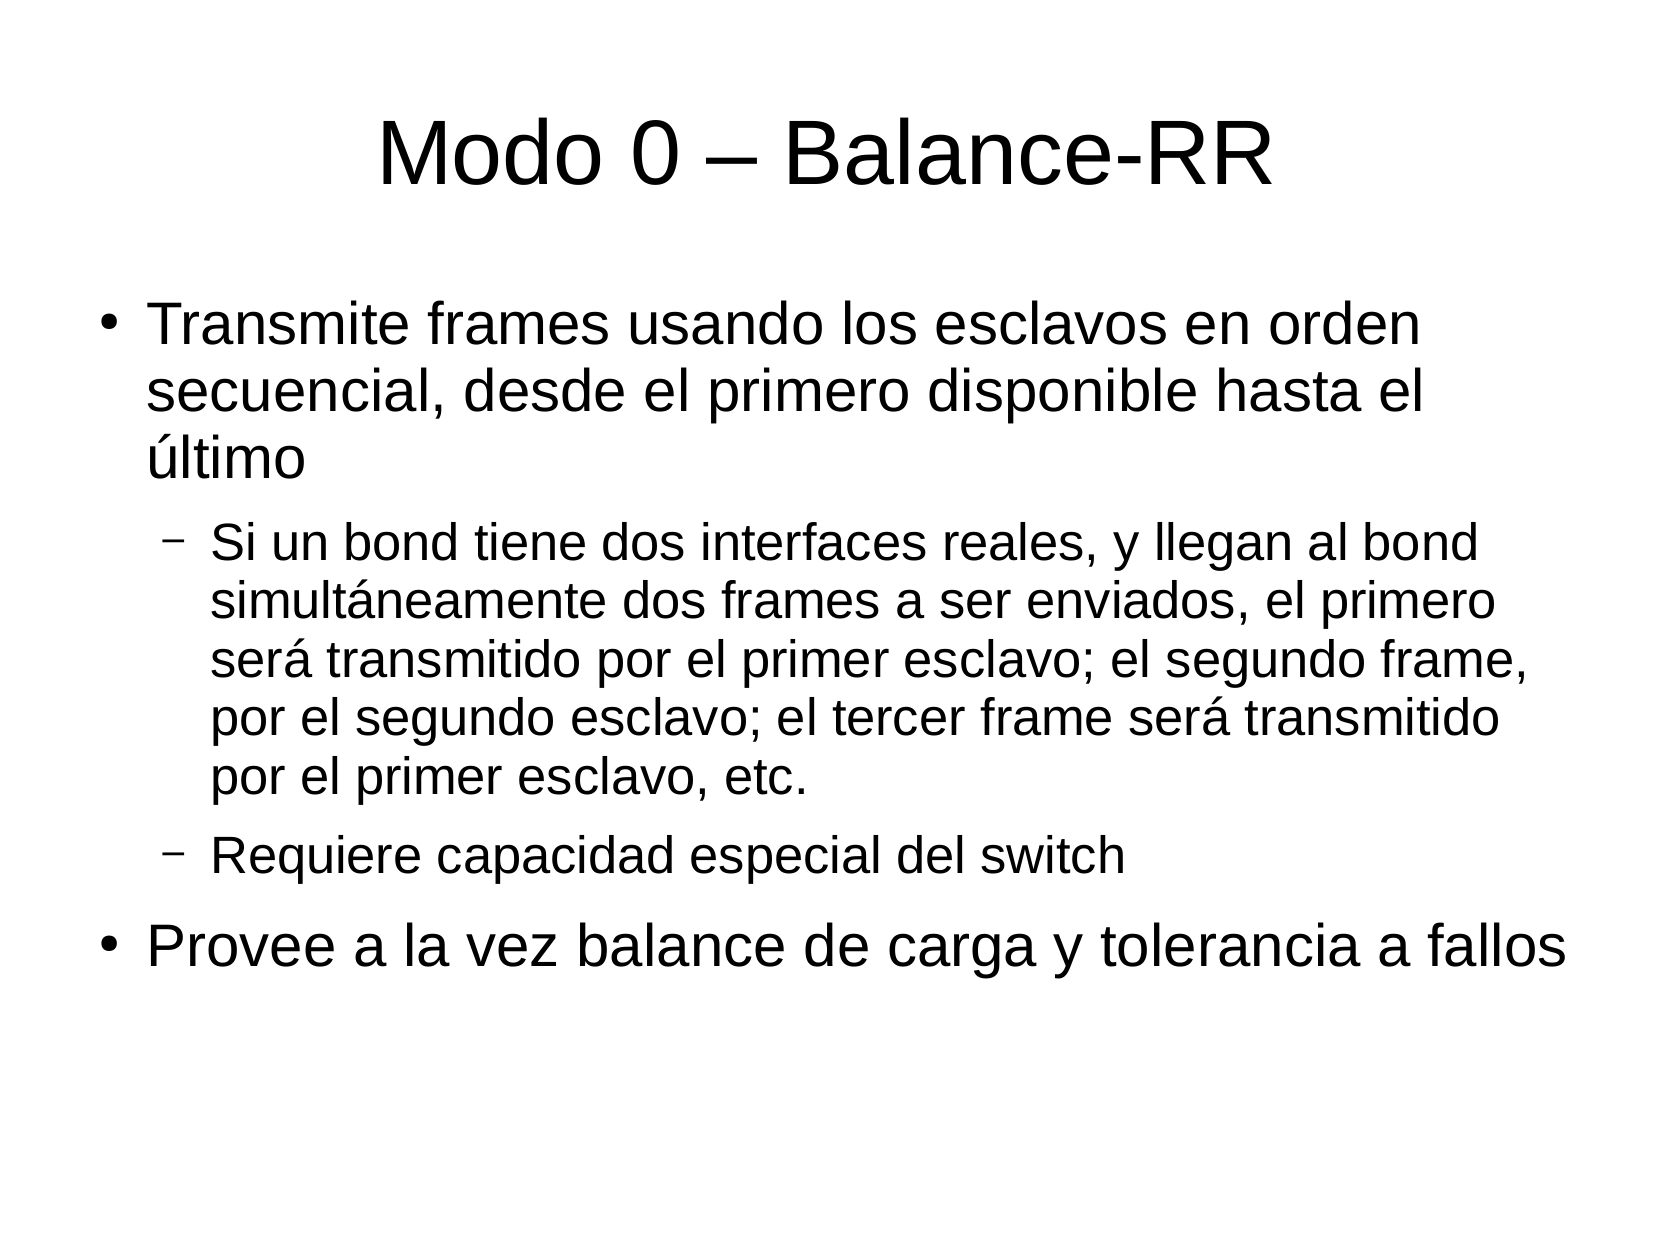

# Modo 0 – Balance-RR
Transmite frames usando los esclavos en orden secuencial, desde el primero disponible hasta el último
Si un bond tiene dos interfaces reales, y llegan al bond simultáneamente dos frames a ser enviados, el primero será transmitido por el primer esclavo; el segundo frame, por el segundo esclavo; el tercer frame será transmitido por el primer esclavo, etc.
Requiere capacidad especial del switch
Provee a la vez balance de carga y tolerancia a fallos